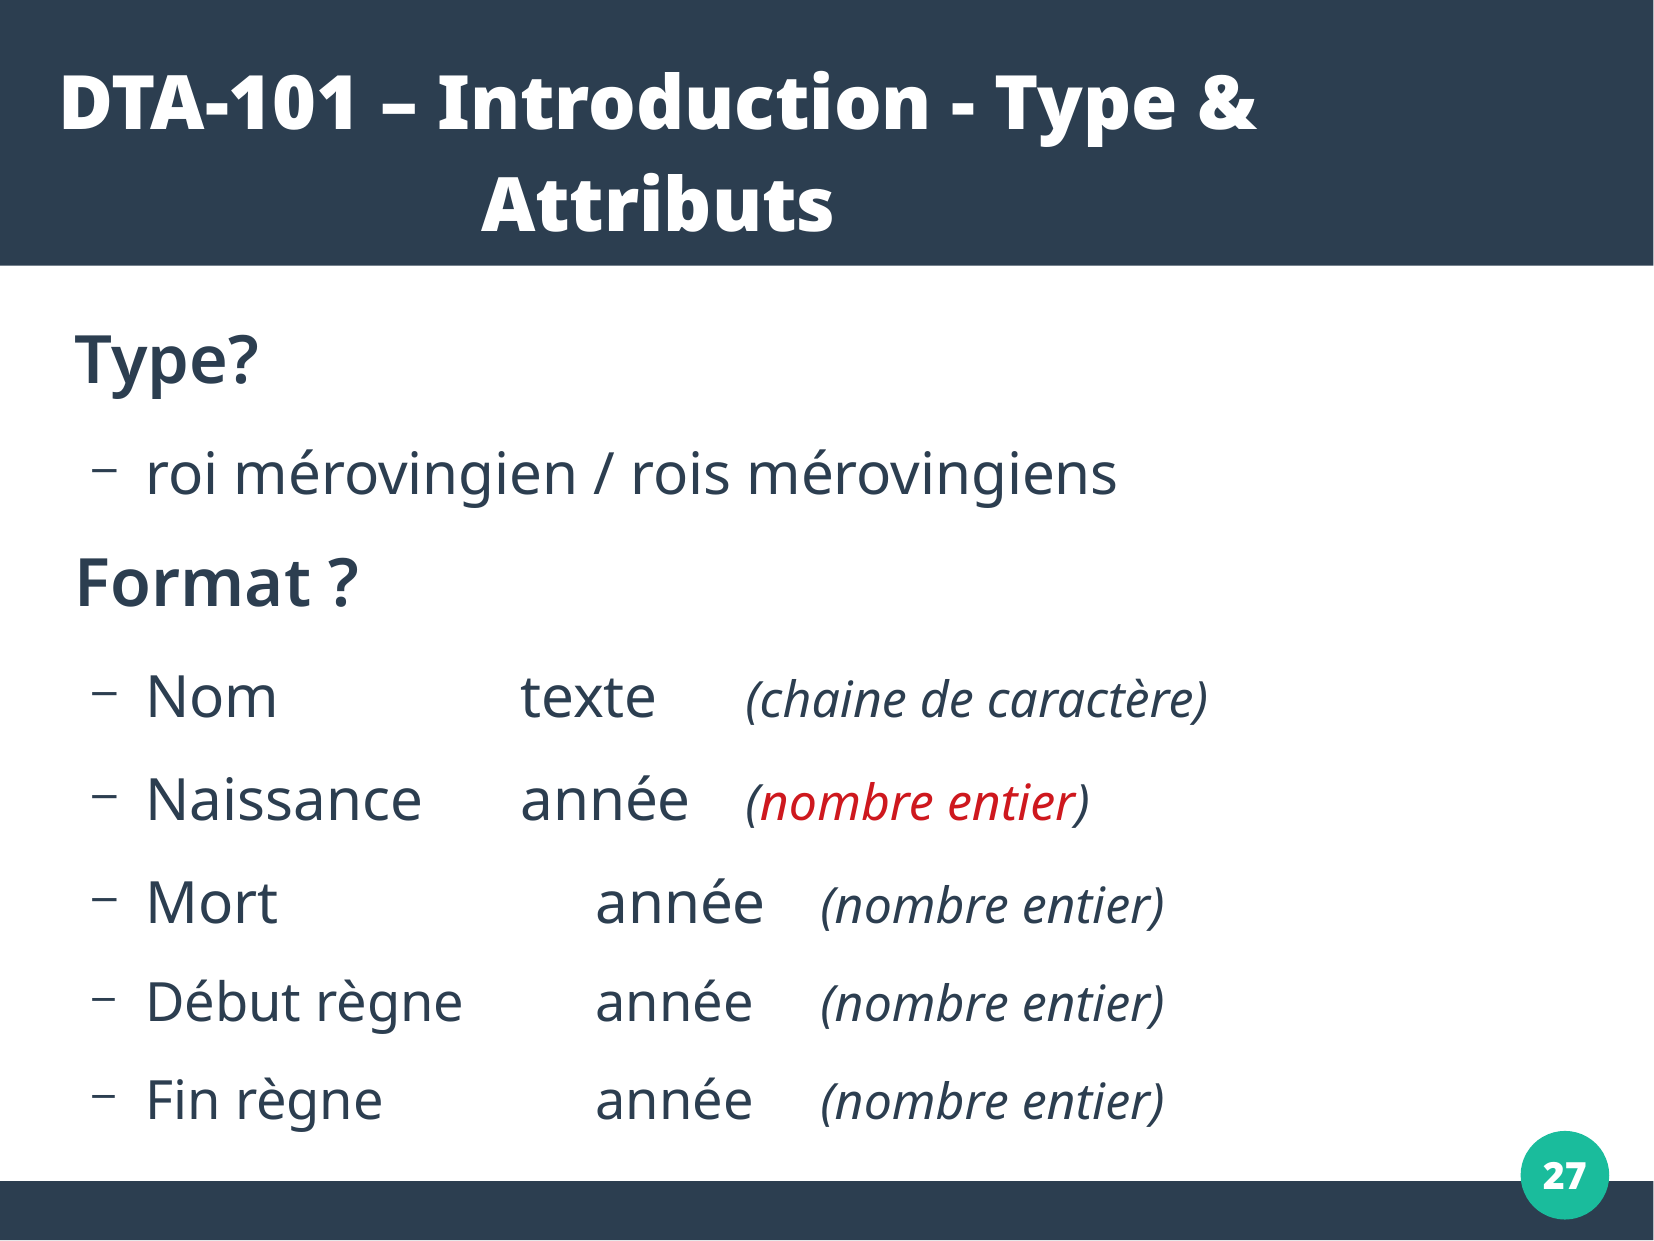

# DTA-101 – Introduction - Type & Attributs
Type?
roi mérovingien / rois mérovingiens
Format ?
Nom 				texte 	(chaine de caractère)
Naissance 		année 	(nombre entier)
Mort					année 	(nombre entier)
Début règne	 	année 	(nombre entier)
Fin règne	 		année 	(nombre entier)
27